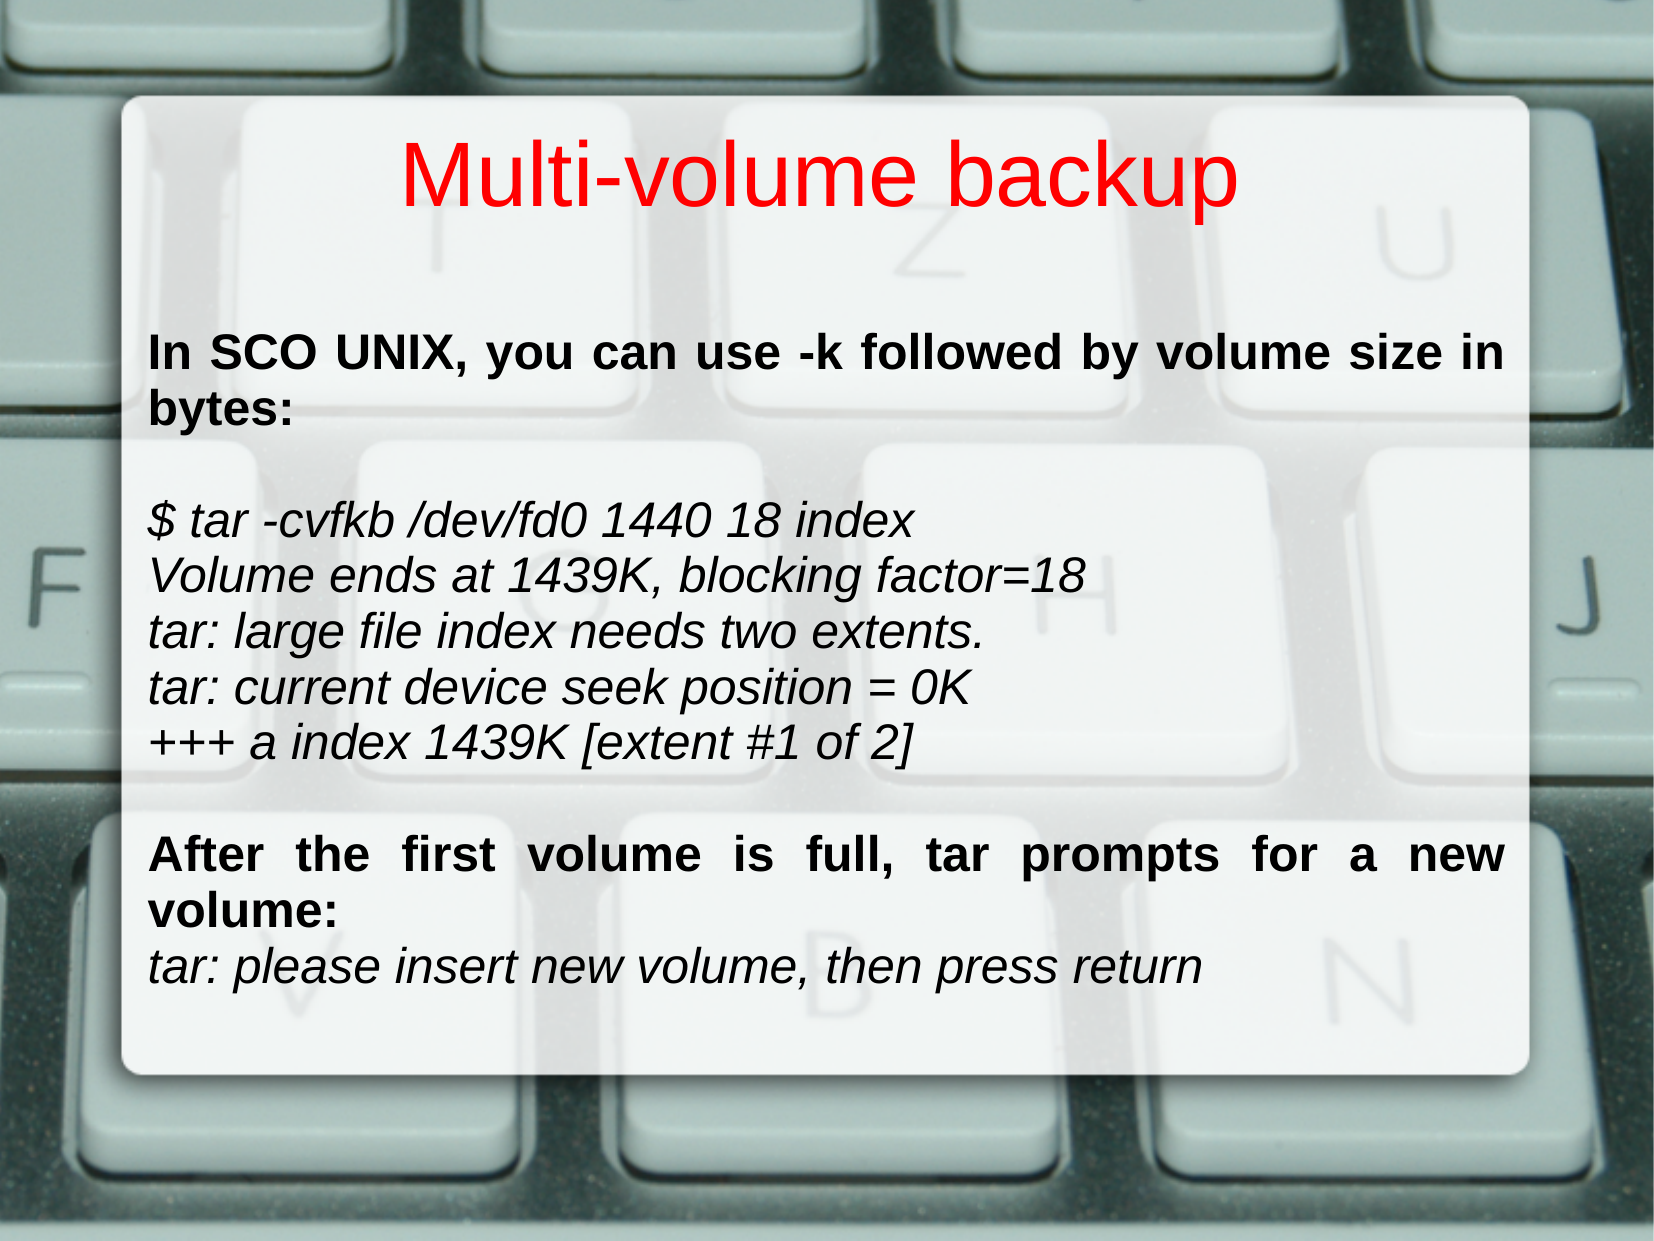

# Multi-volume backup
In SCO UNIX, you can use -k followed by volume size in bytes:
$ tar -cvfkb /dev/fd0 1440 18 index
Volume ends at 1439K, blocking factor=18
tar: large file index needs two extents.
tar: current device seek position = 0K
+++ a index 1439K [extent #1 of 2]
After the first volume is full, tar prompts for a new volume:
tar: please insert new volume, then press return